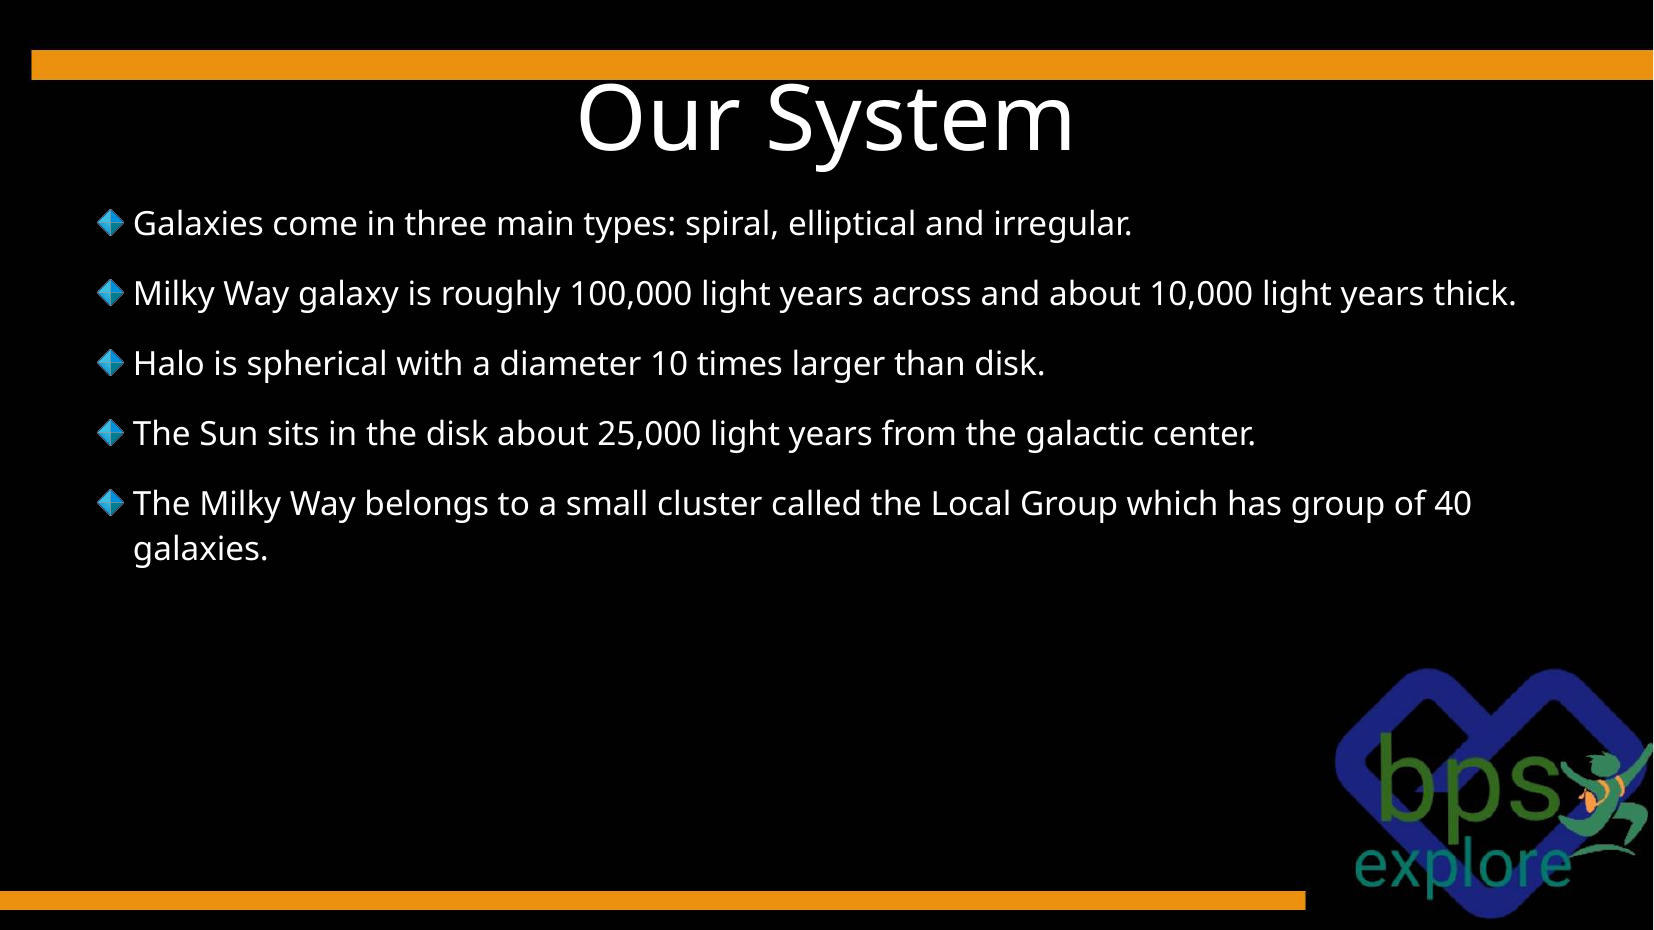

# Our System
Galaxies come in three main types: spiral, elliptical and irregular.
Milky Way galaxy is roughly 100,000 light years across and about 10,000 light years thick.
Halo is spherical with a diameter 10 times larger than disk.
The Sun sits in the disk about 25,000 light years from the galactic center.
The Milky Way belongs to a small cluster called the Local Group which has group of 40 galaxies.